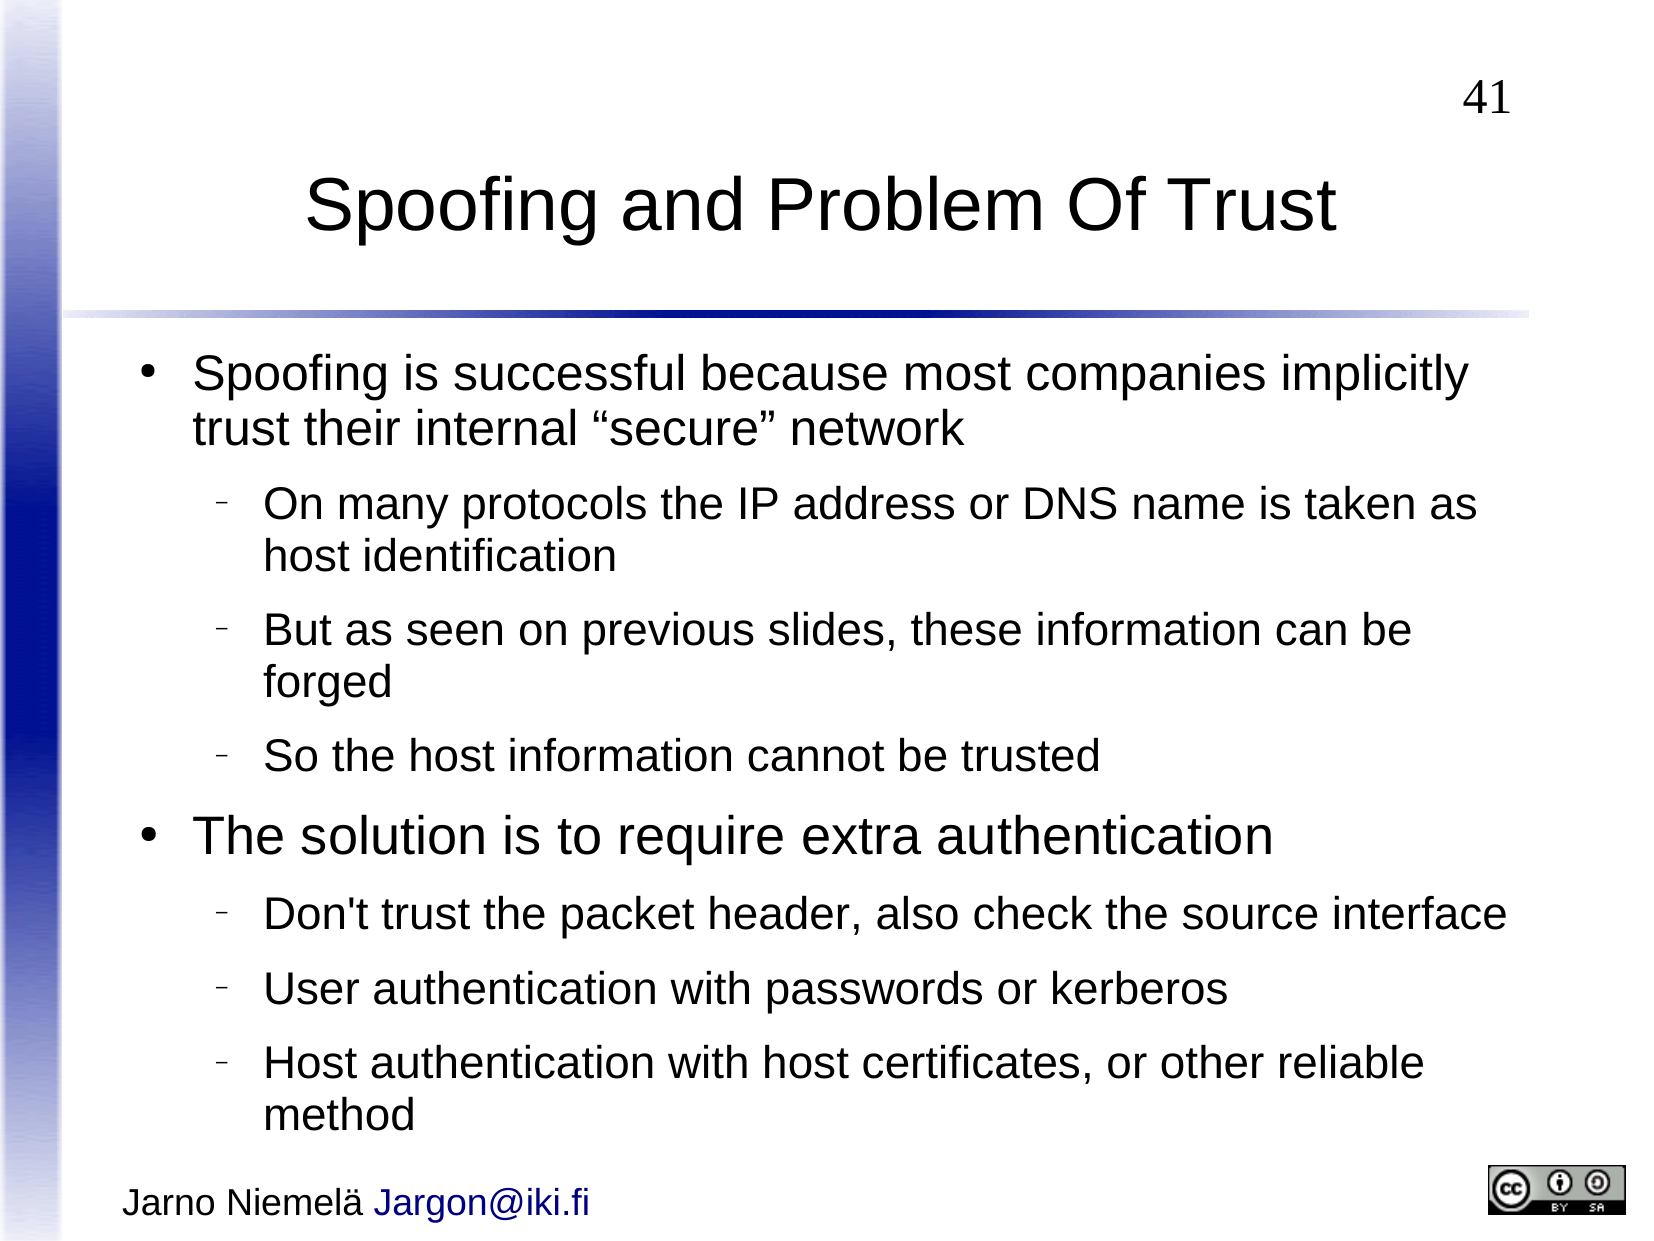

# Spoofing and Problem Of Trust
Spoofing is successful because most companies implicitly trust their internal “secure” network
On many protocols the IP address or DNS name is taken as host identification
But as seen on previous slides, these information can be forged
So the host information cannot be trusted
The solution is to require extra authentication
Don't trust the packet header, also check the source interface
User authentication with passwords or kerberos
Host authentication with host certificates, or other reliable method